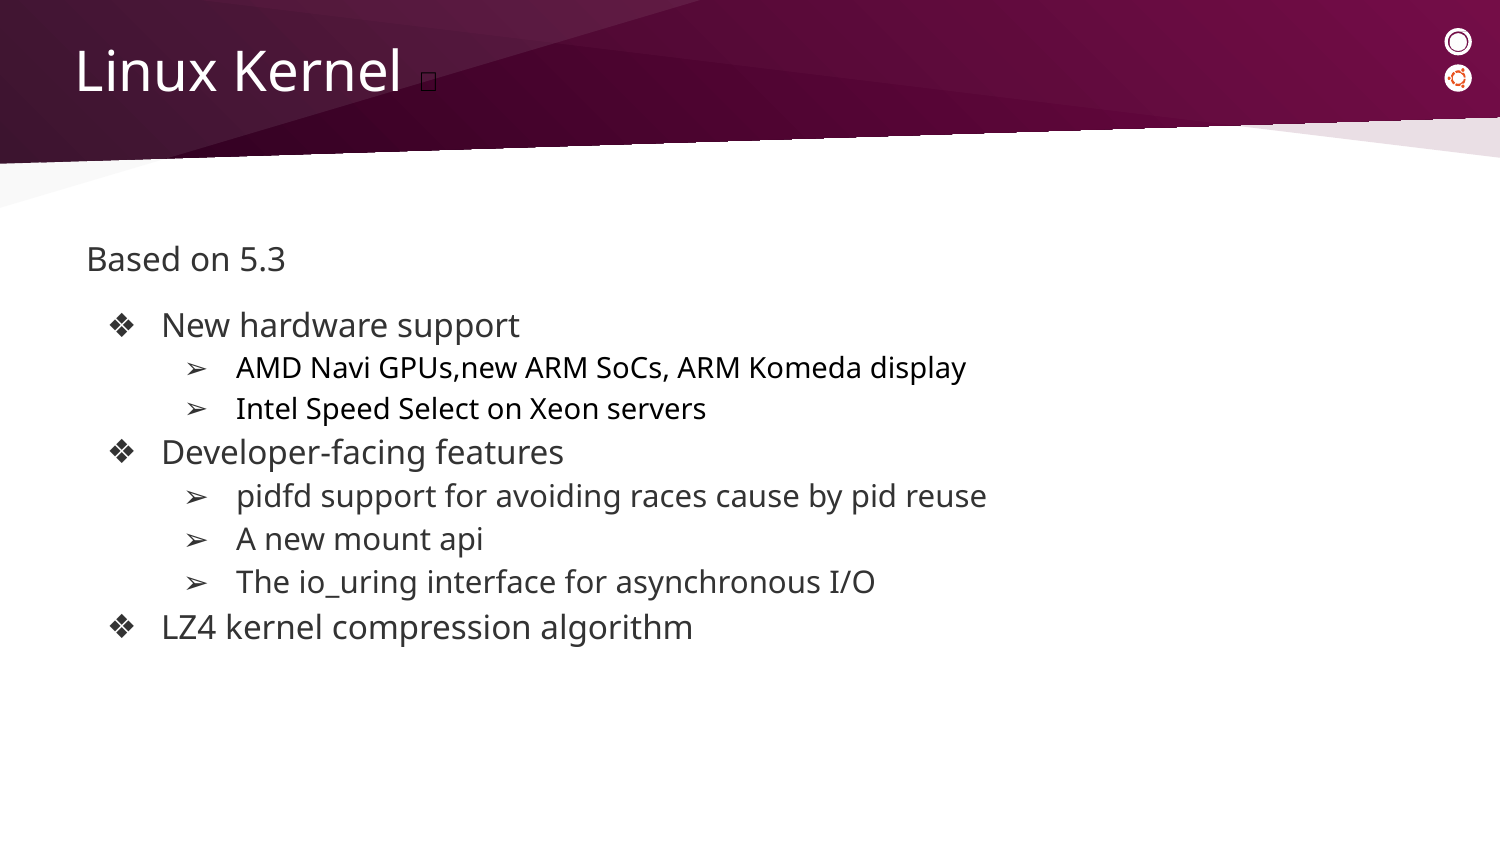

# Linux Kernel 🐧
Based on 5.3
New hardware support
AMD Navi GPUs,new ARM SoCs, ARM Komeda display
Intel Speed Select on Xeon servers
Developer-facing features
pidfd support for avoiding races cause by pid reuse
A new mount api
The io_uring interface for asynchronous I/O
LZ4 kernel compression algorithm